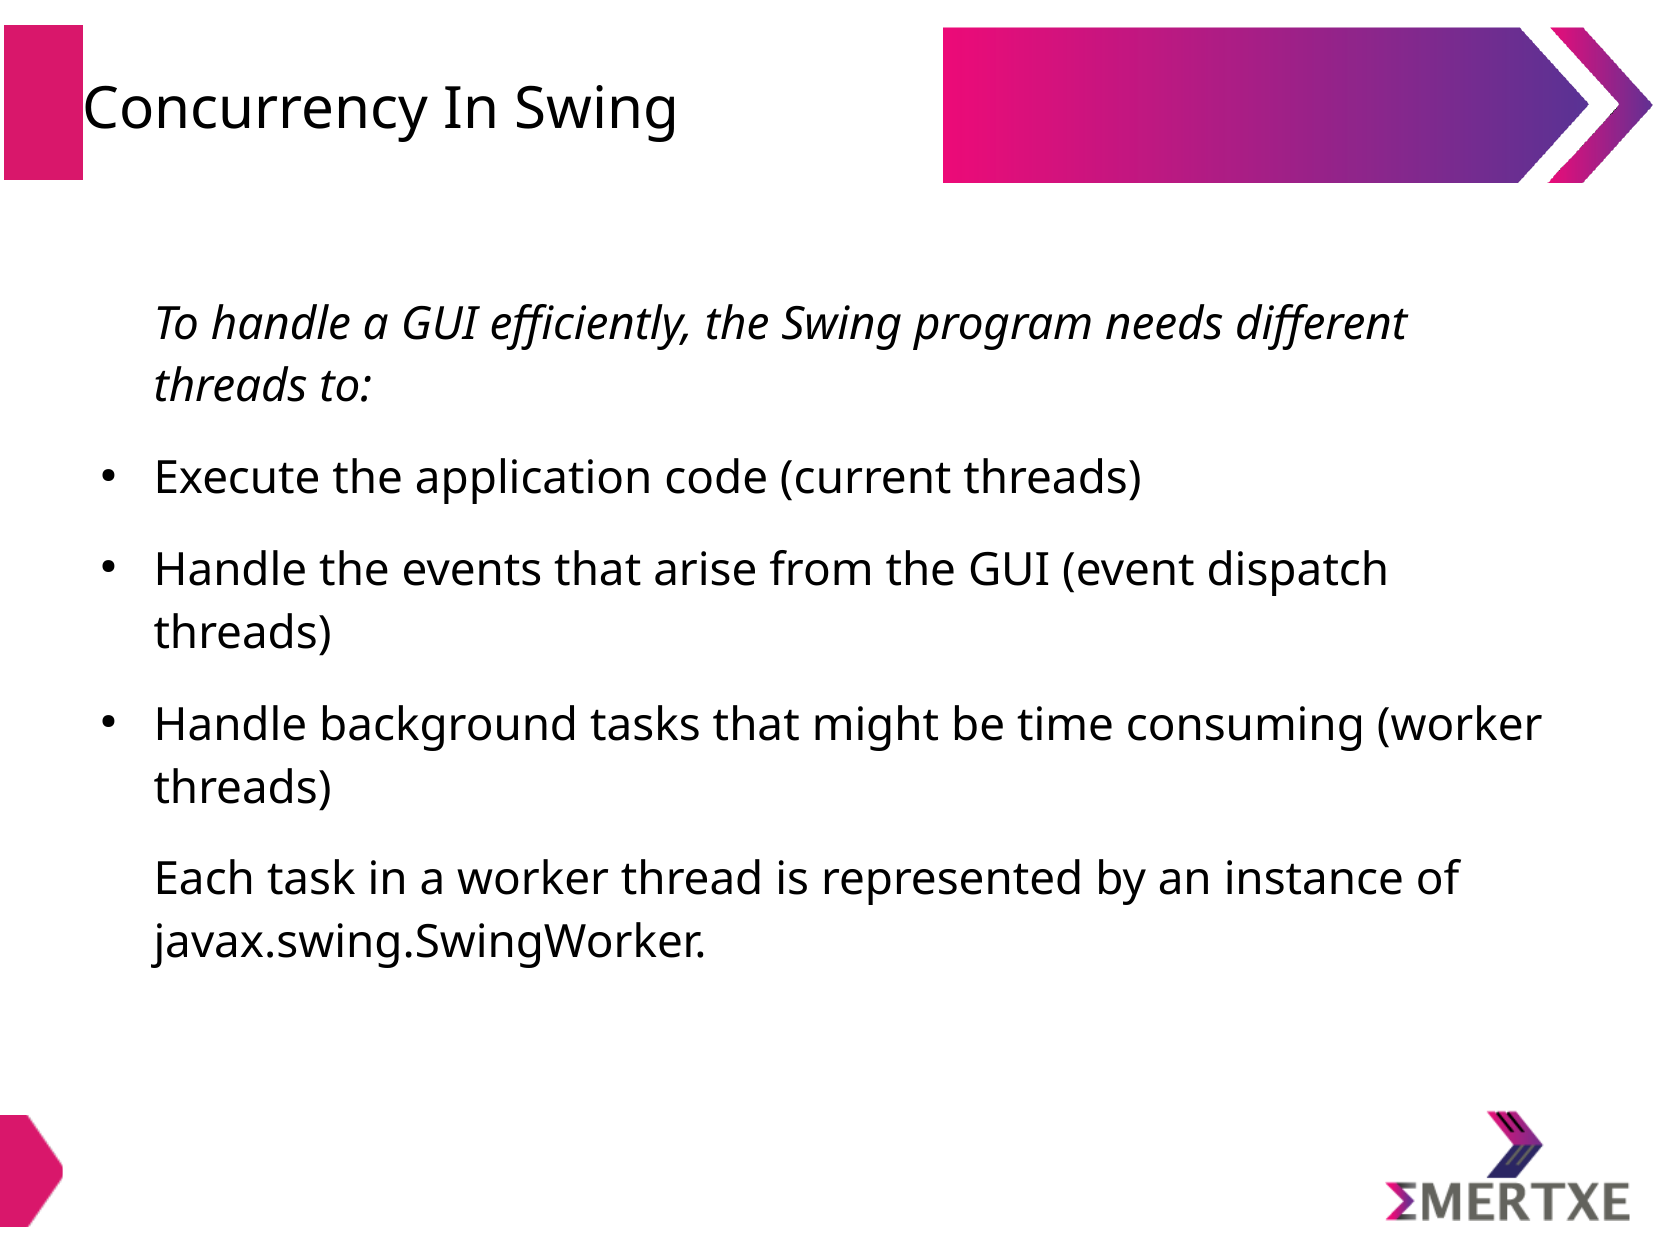

# Concurrency In Swing
To handle a GUI efficiently, the Swing program needs different threads to:
Execute the application code (current threads)
Handle the events that arise from the GUI (event dispatch threads)
Handle background tasks that might be time consuming (worker threads)
Each task in a worker thread is represented by an instance of javax.swing.SwingWorker.